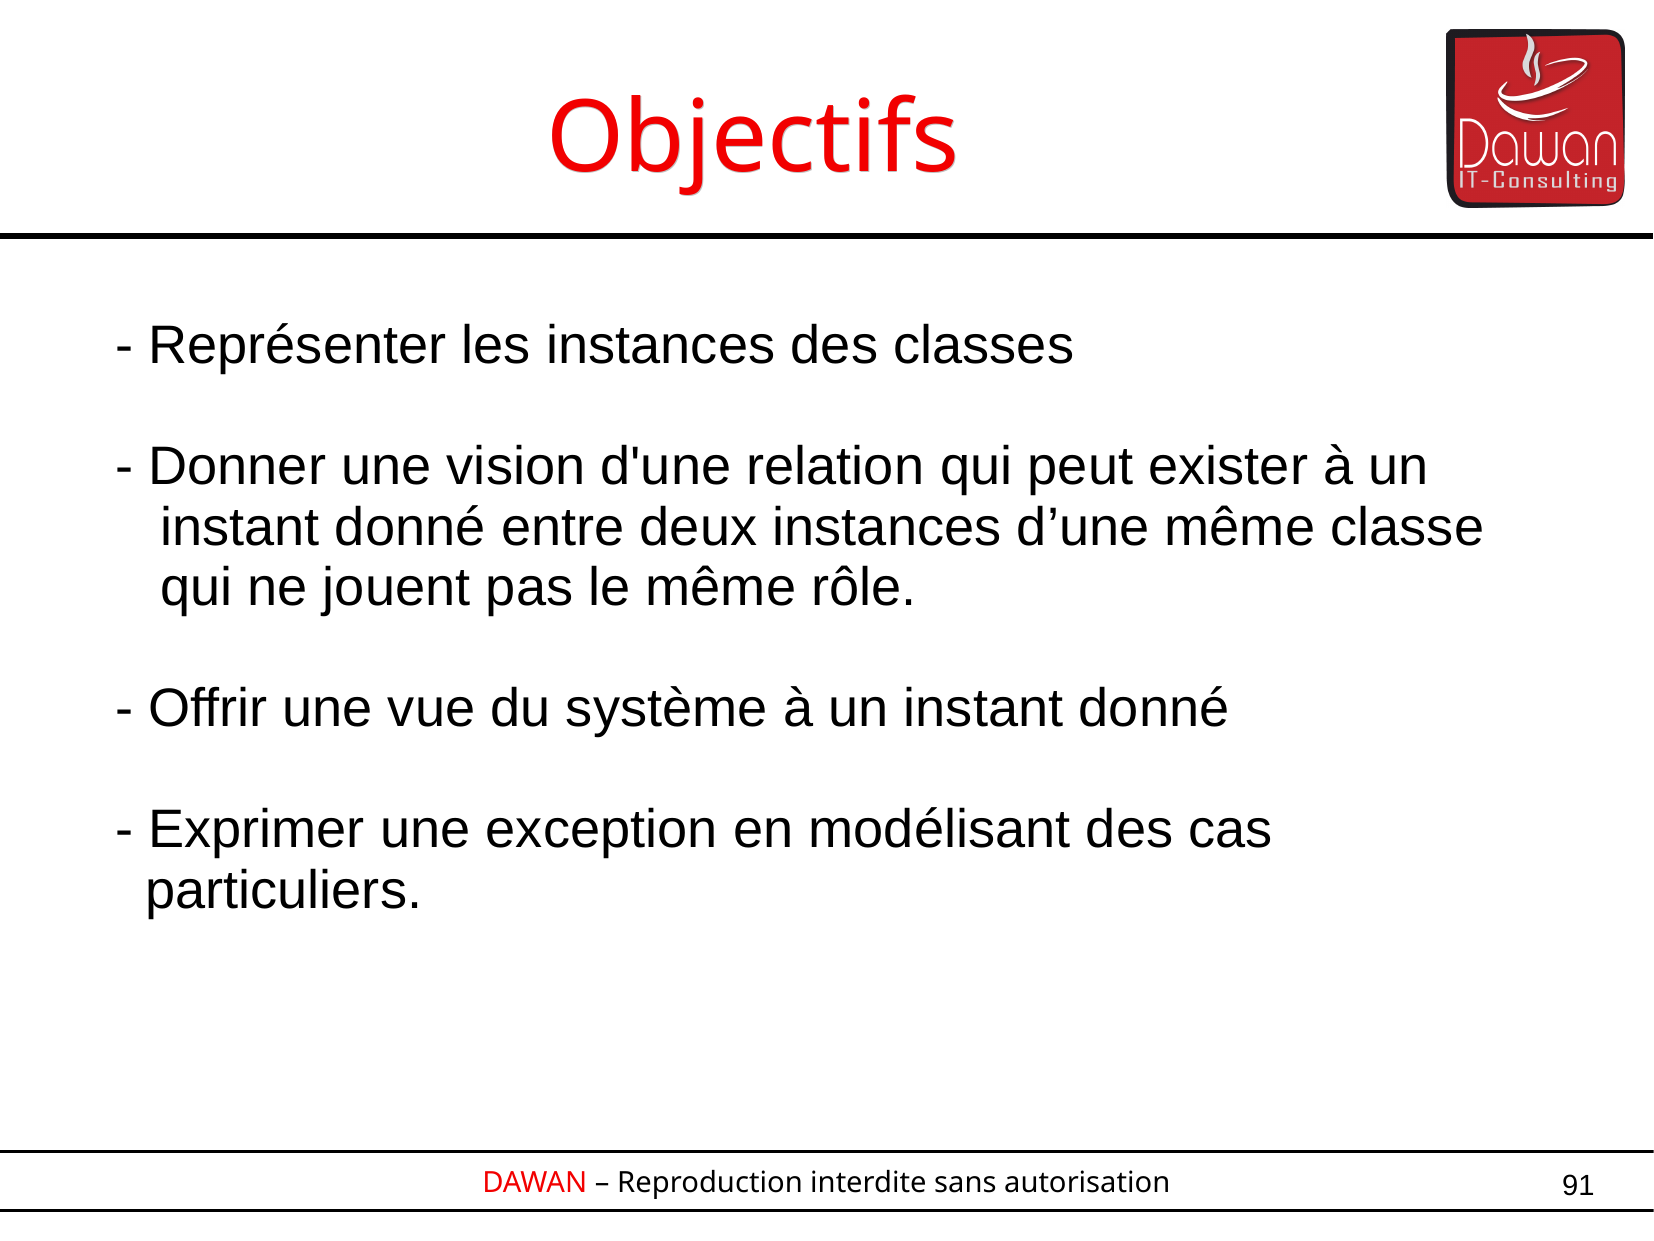

# Objectifs
- Représenter les instances des classes
- Donner une vision d'une relation qui peut exister à un
 instant donné entre deux instances d’une même classe
 qui ne jouent pas le même rôle.
- Offrir une vue du système à un instant donné
- Exprimer une exception en modélisant des cas
 particuliers.
91